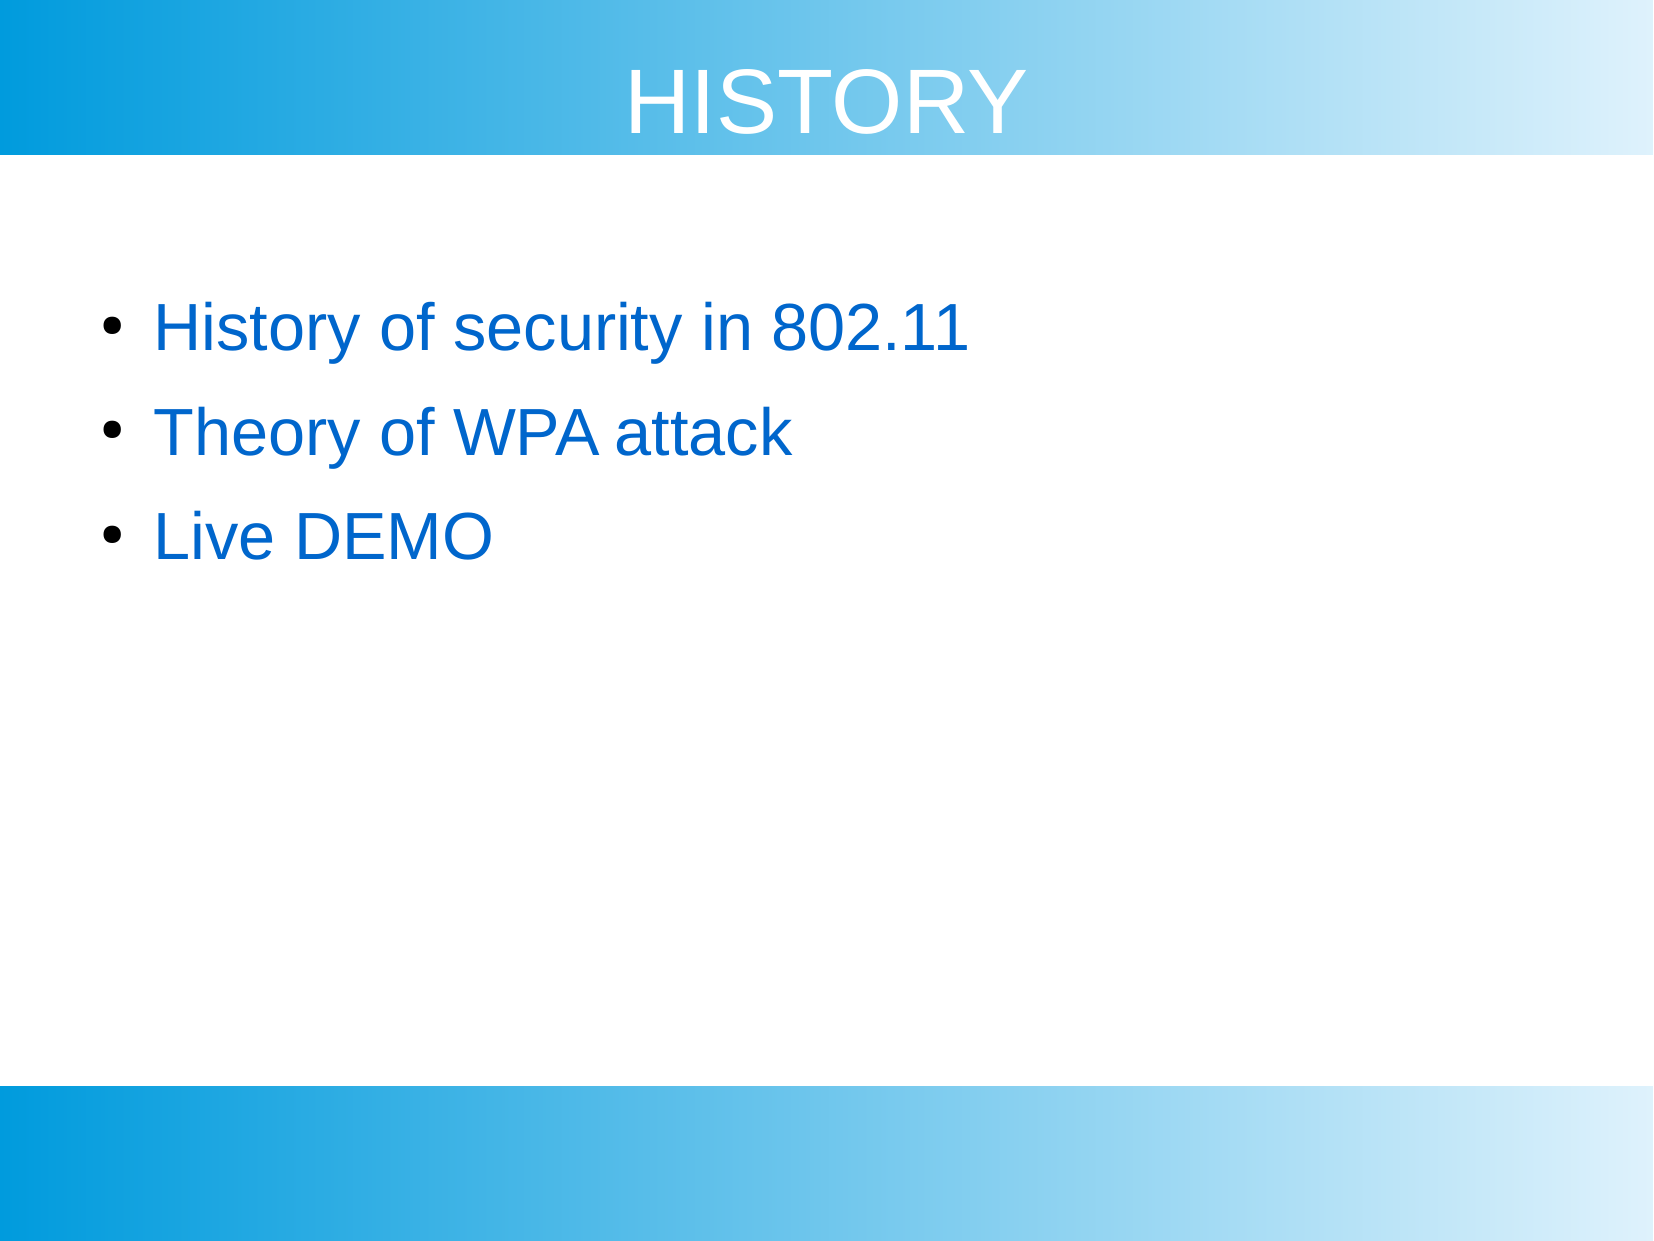

# HISTORY
History of security in 802.11
Theory of WPA attack
Live DEMO